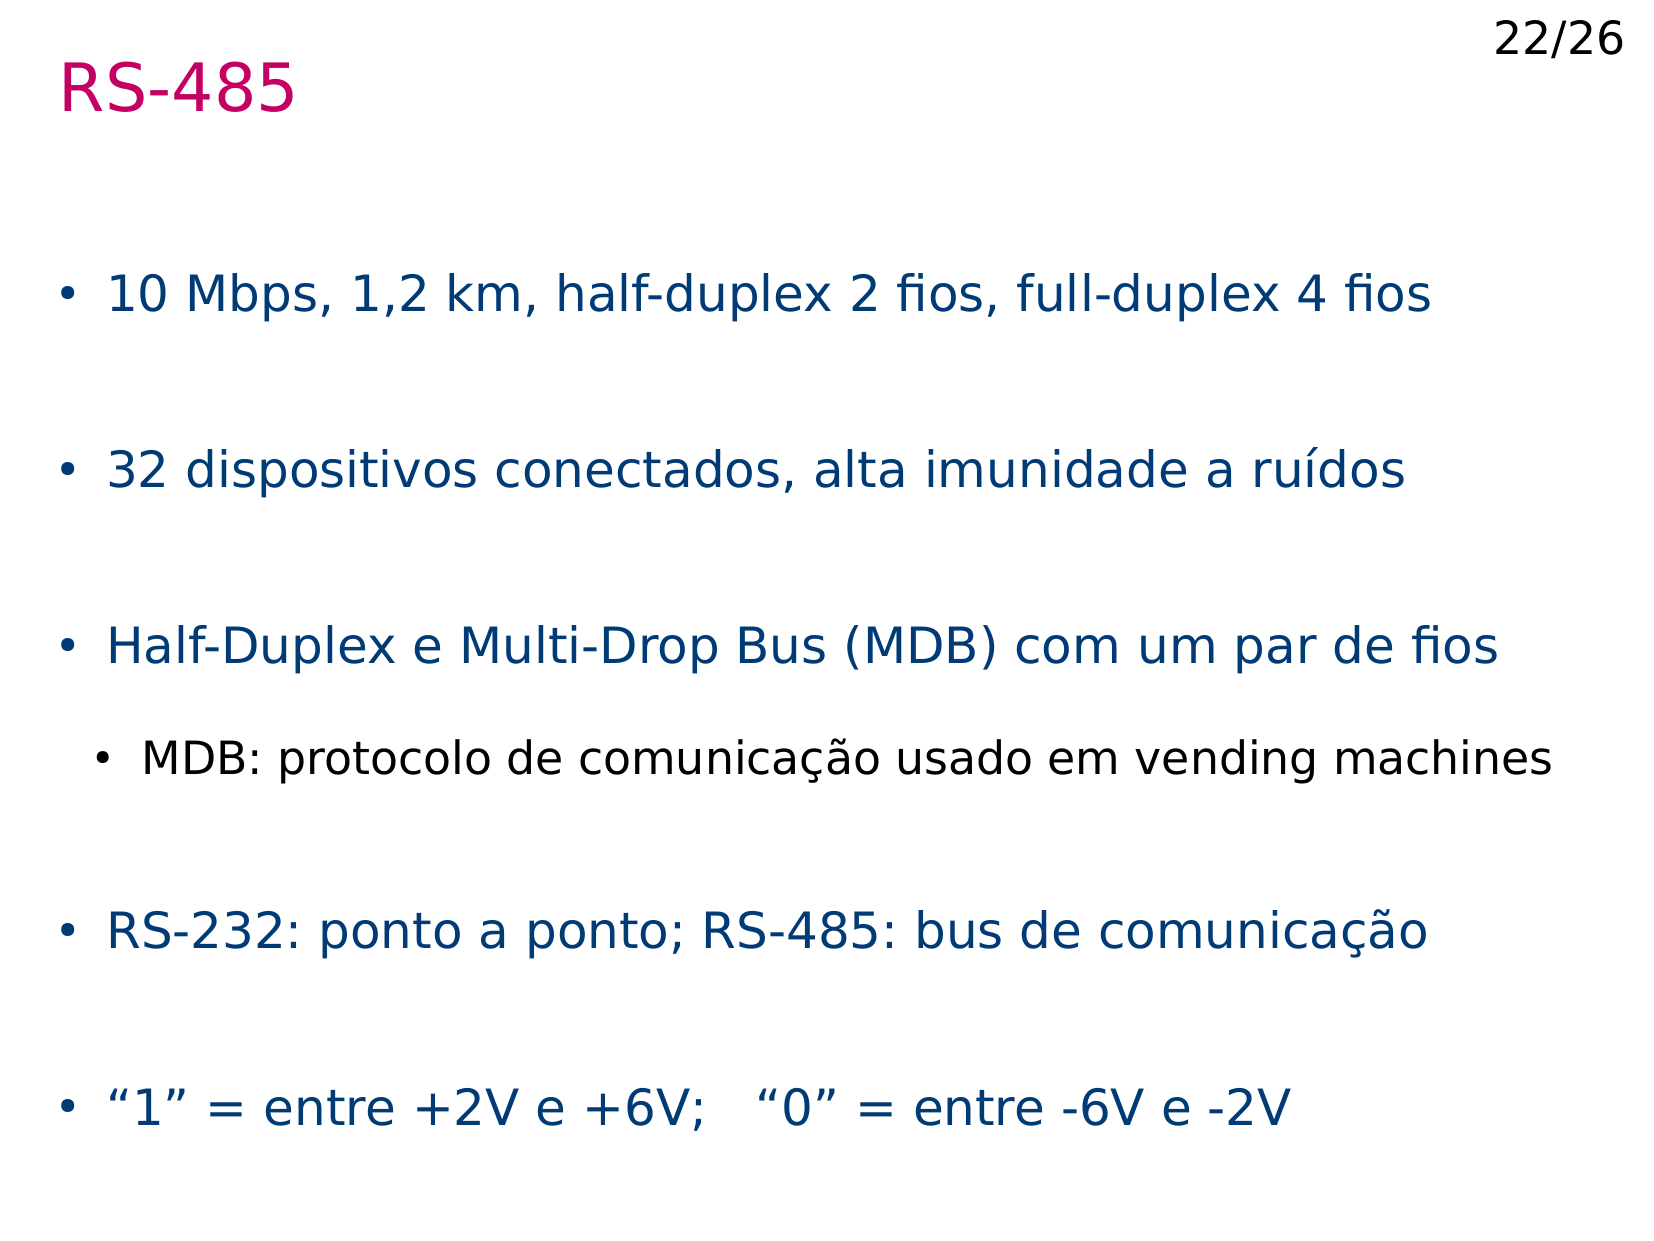

22
# RS-485
10 Mbps, 1,2 km, half-duplex 2 fios, full-duplex 4 fios
32 dispositivos conectados, alta imunidade a ruídos
Half-Duplex e Multi-Drop Bus (MDB) com um par de fios
MDB: protocolo de comunicação usado em vending machines
RS-232: ponto a ponto; RS-485: bus de comunicação
“1” = entre +2V e +6V; “0” = entre -6V e -2V